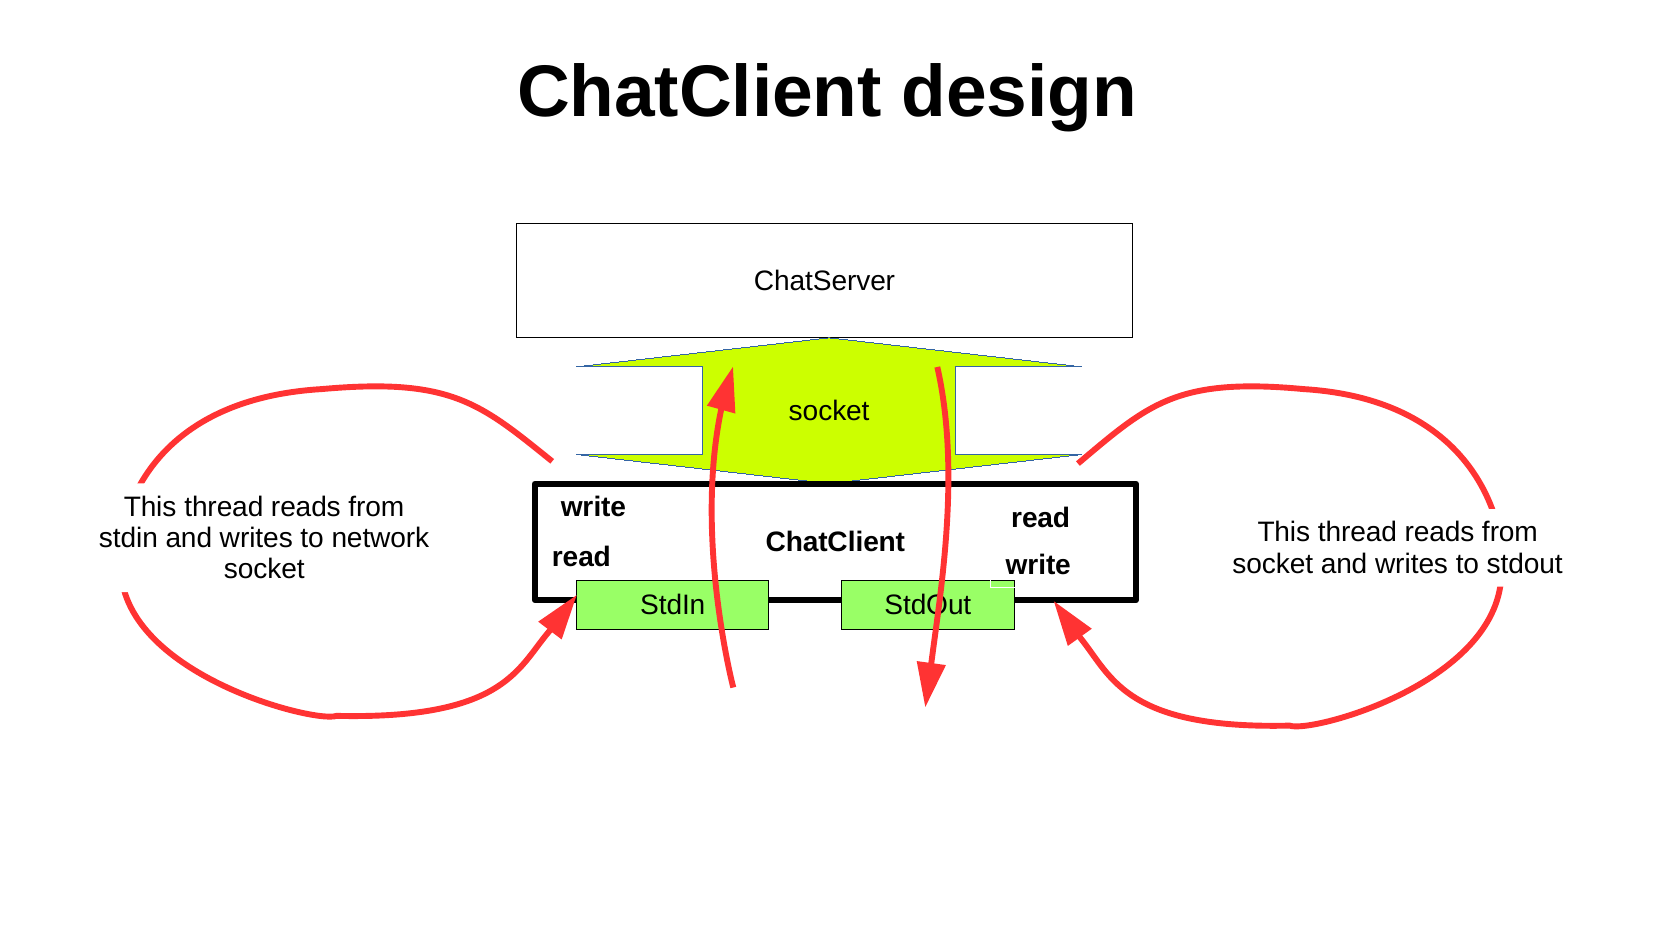

# ChatClient design
ChatServer
socket
This thread reads from
stdin and writes to network
socket
write
ChatClient
read
This thread reads from
socket and writes to stdout
read
write
StdIn
StdOut